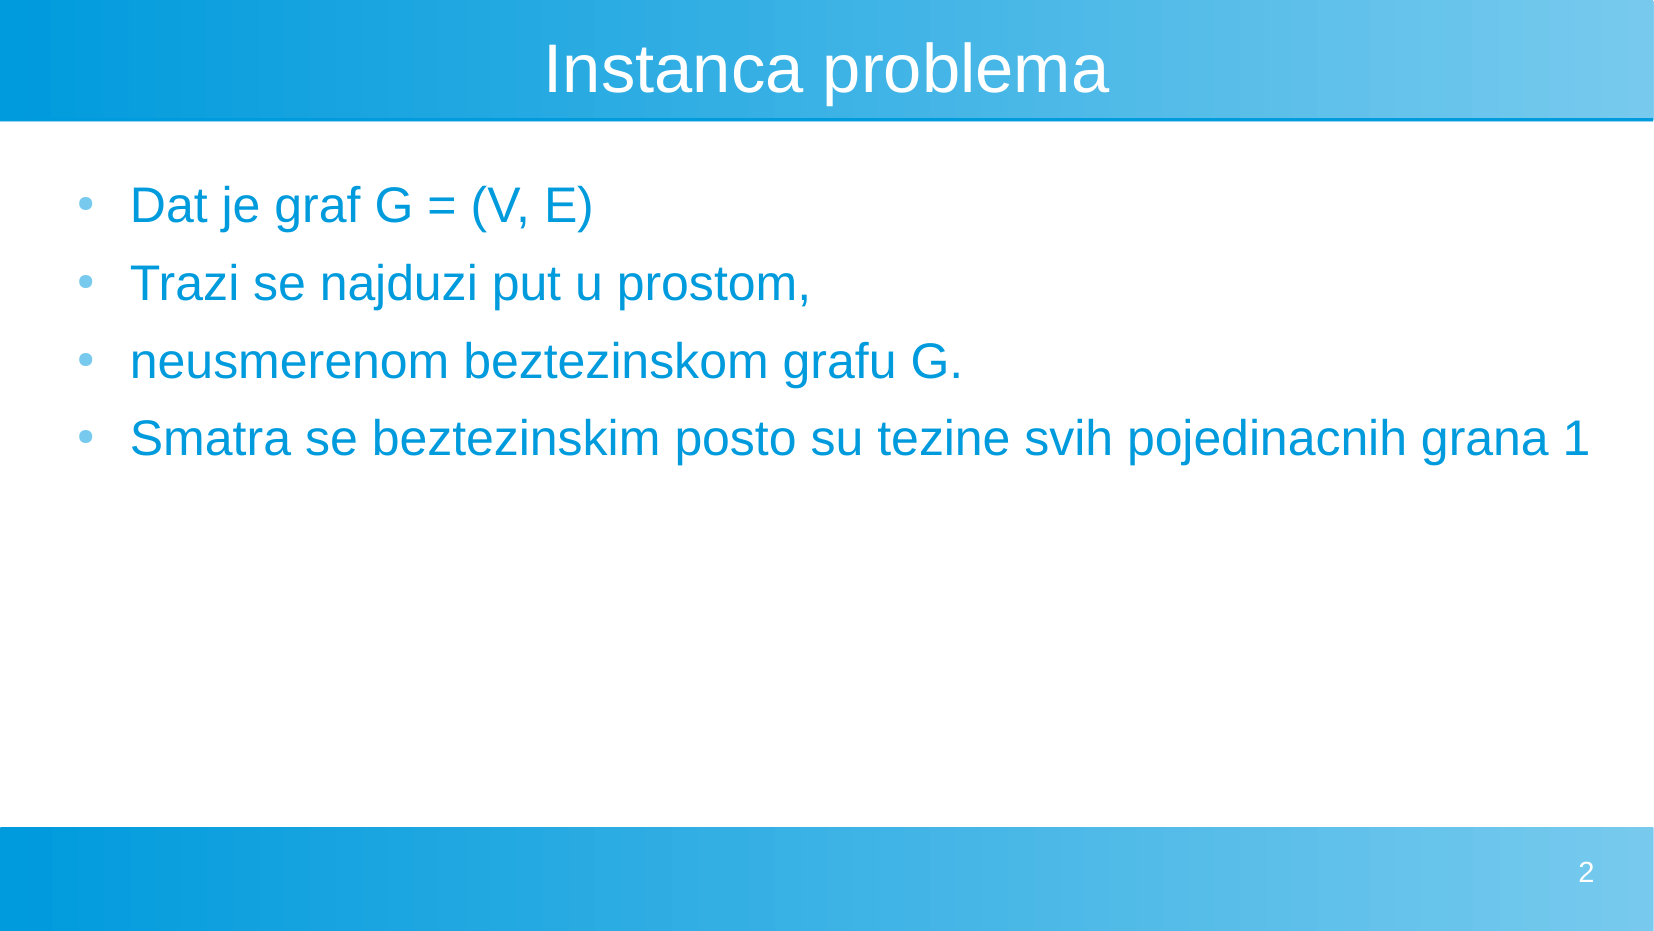

# Instanca problema
Dat je graf G = (V, E)
Trazi se najduzi put u prostom,
neusmerenom beztezinskom grafu G.
Smatra se beztezinskim posto su tezine svih pojedinacnih grana 1
2